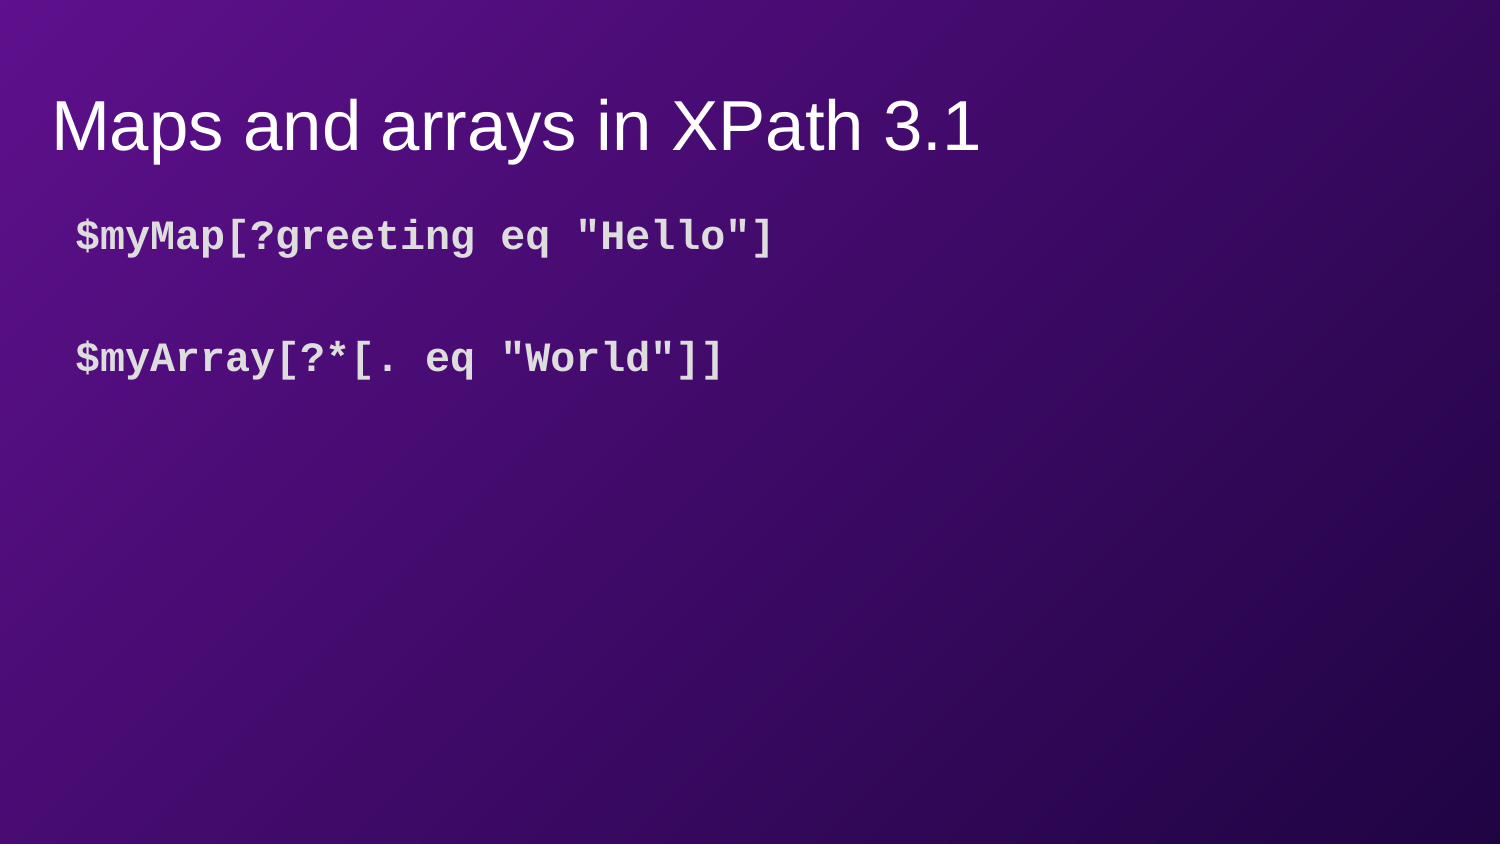

# Maps and arrays in XPath 3.1
$myMap[?greeting eq "Hello"]
$myArray[?*[. eq "World"]]